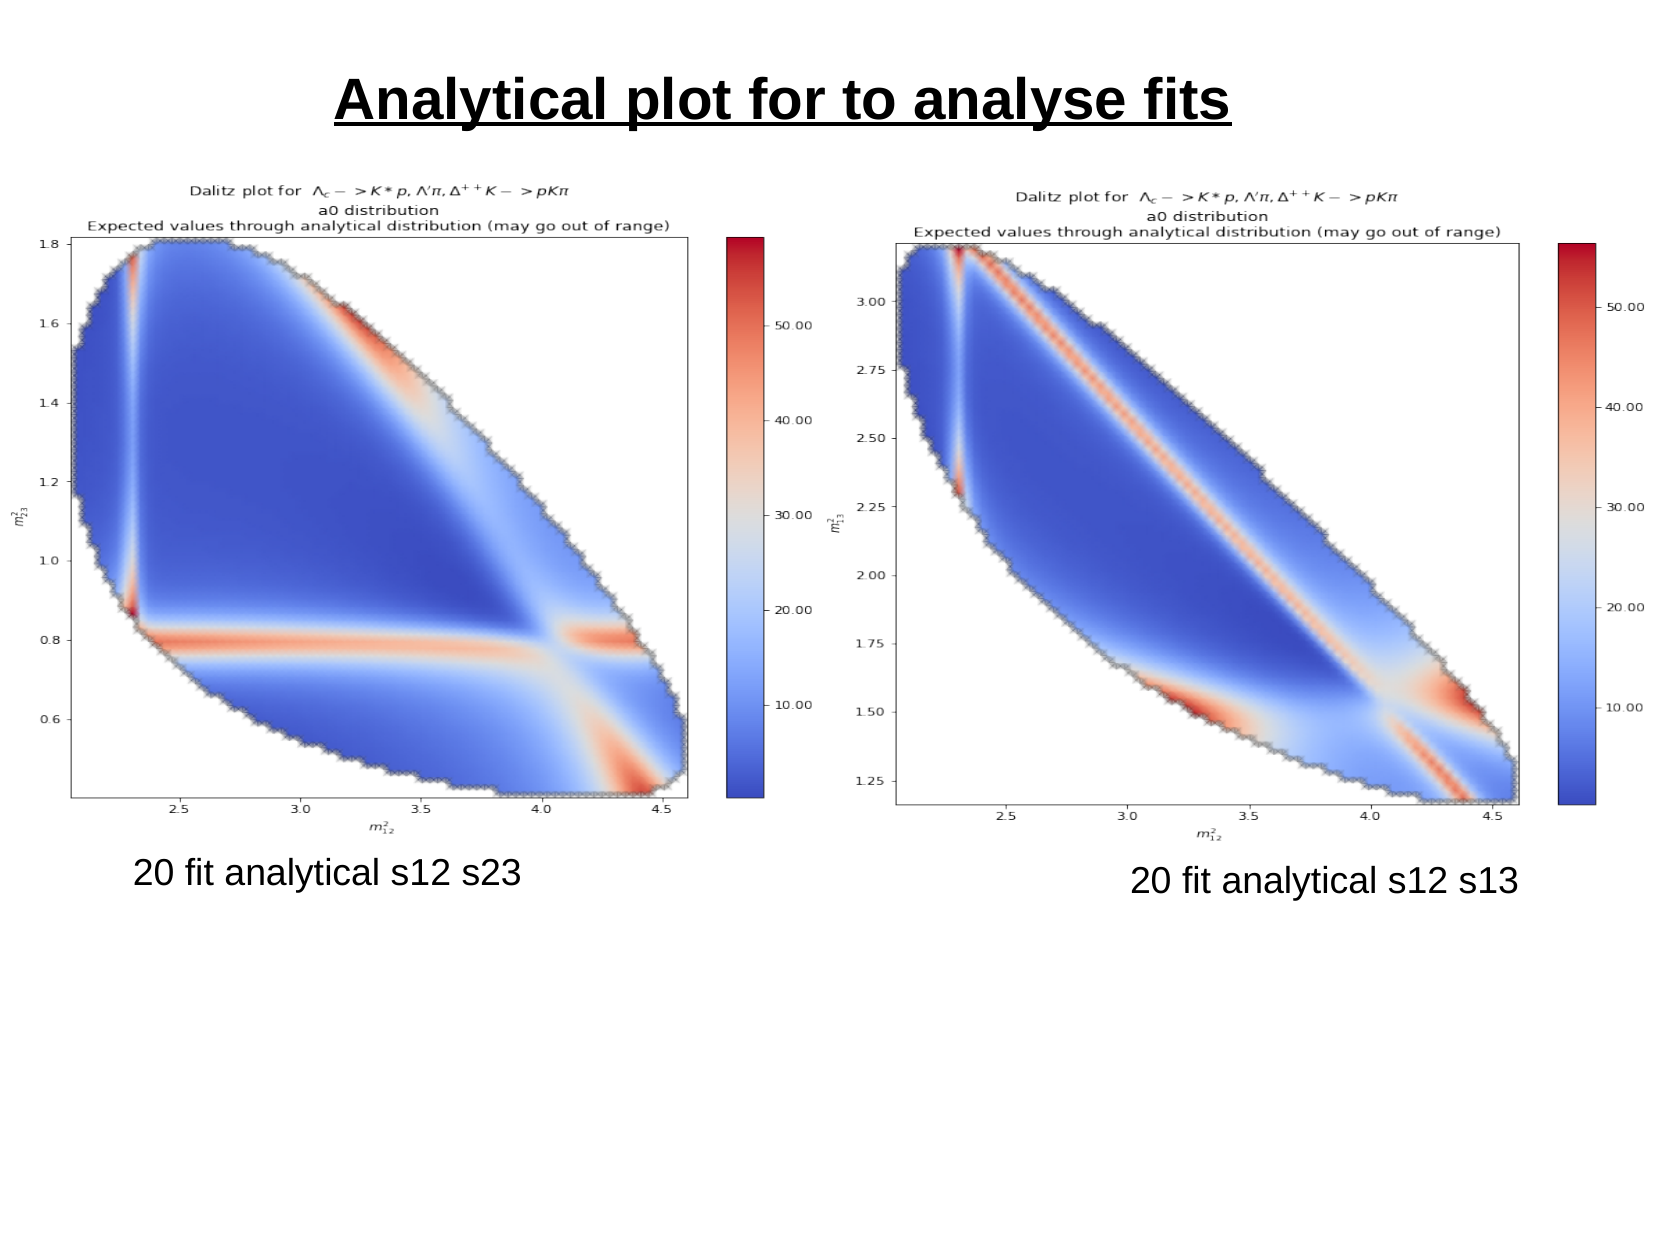

Analytical plot for to analyse fits
20 fit analytical s12 s23
20 fit analytical s12 s13